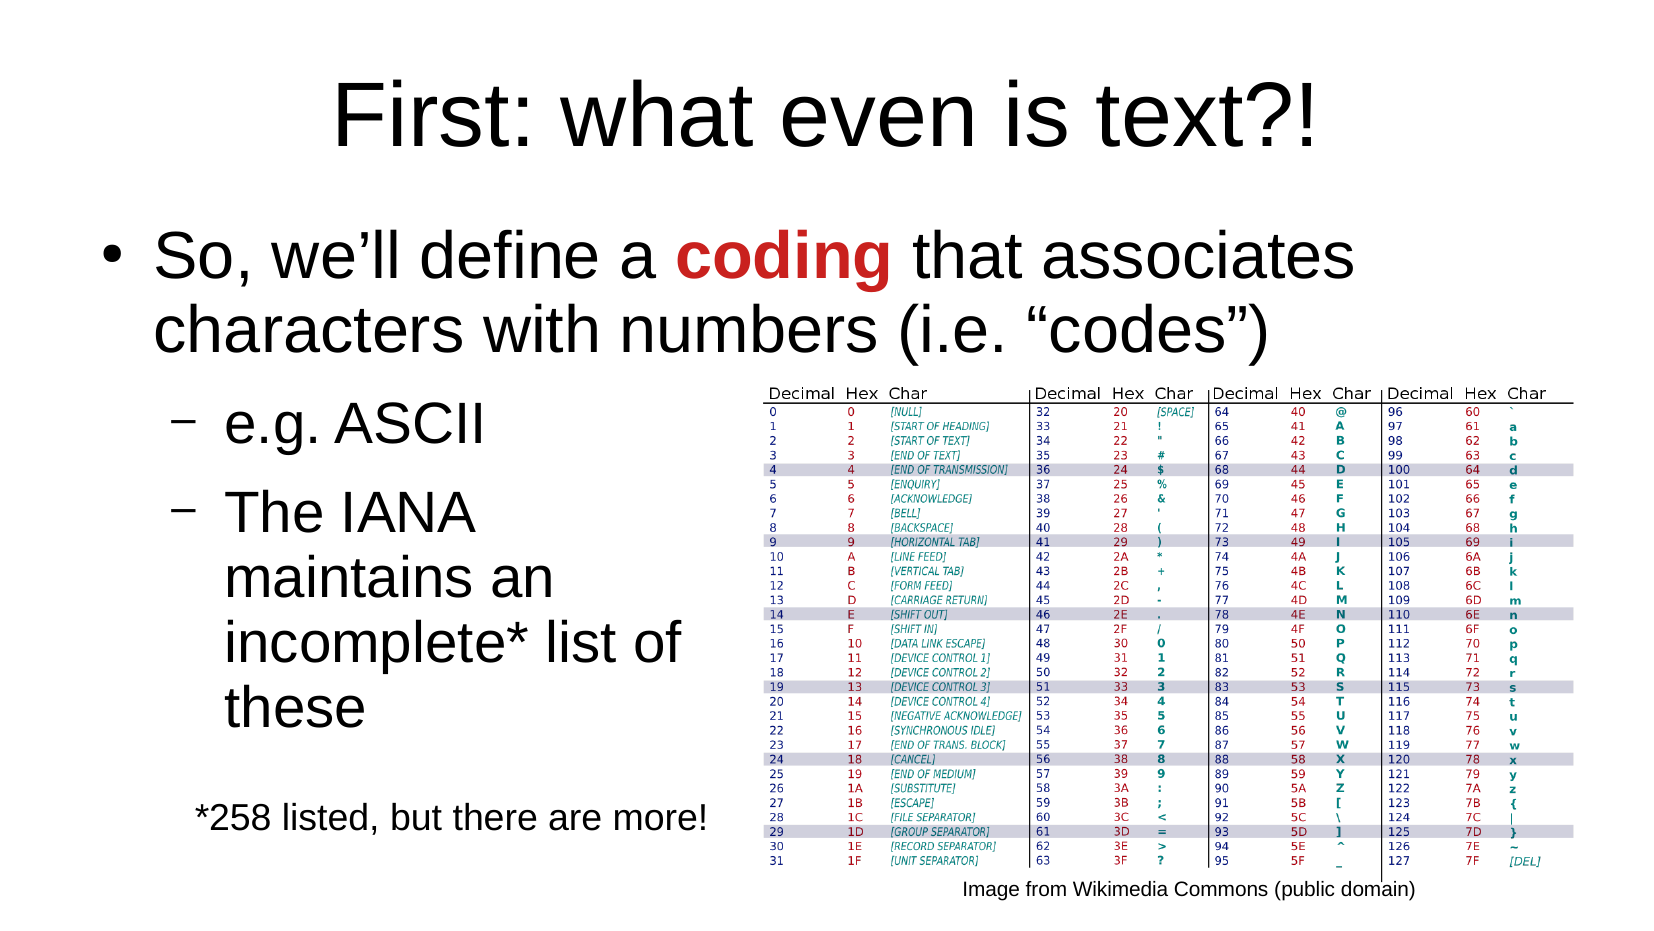

# First: what even is text?!
So, we’ll define a coding that associates characters with numbers (i.e. “codes”)
e.g. ASCII
The IANA maintains an incomplete* list of these
*258 listed, but there are more!
Image from Wikimedia Commons (public domain)